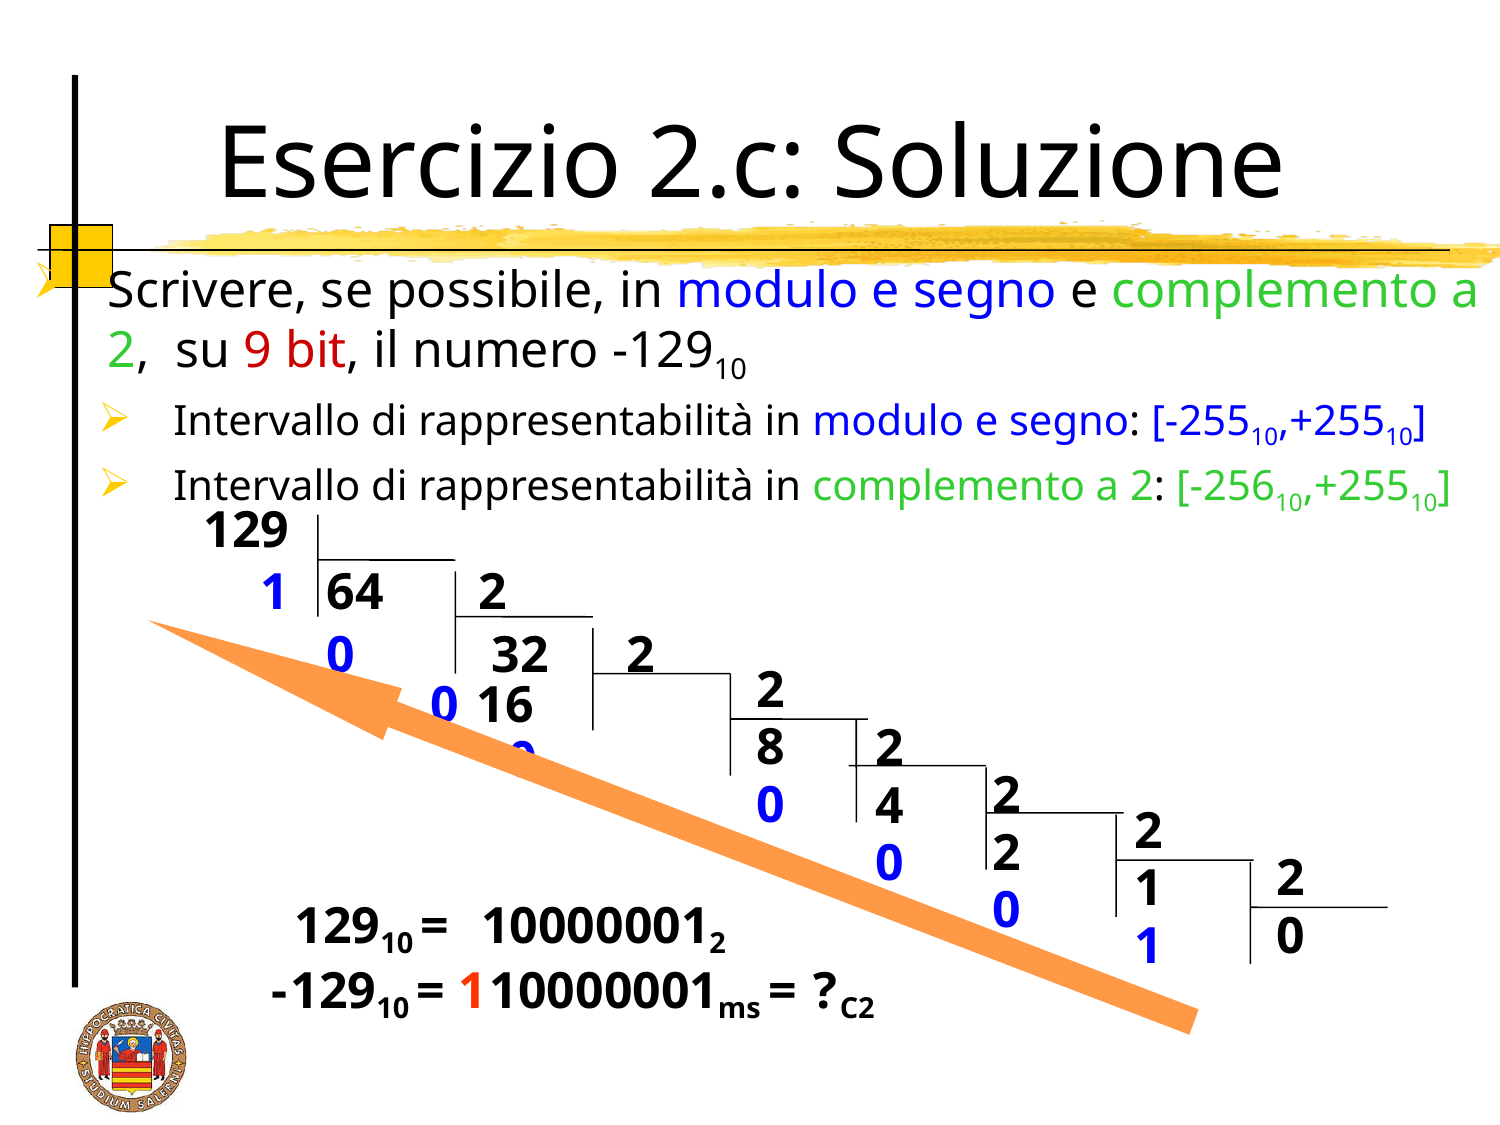

# Esercizio 2.c: Soluzione
Scrivere, se possibile, in modulo e segno e complemento a 2, su 9 bit, il numero -12910
Intervallo di rappresentabilità in modulo e segno: [-25510,+25510]
Intervallo di rappresentabilità in complemento a 2: [-25610,+25510]
129
1
64	2
0	 32	2
 0	16
 0
2
8
0
2
4
0
2
2
0
2
1
1
2
0
 12910 = 100000012
 -12910 = 110000001ms = ?C2